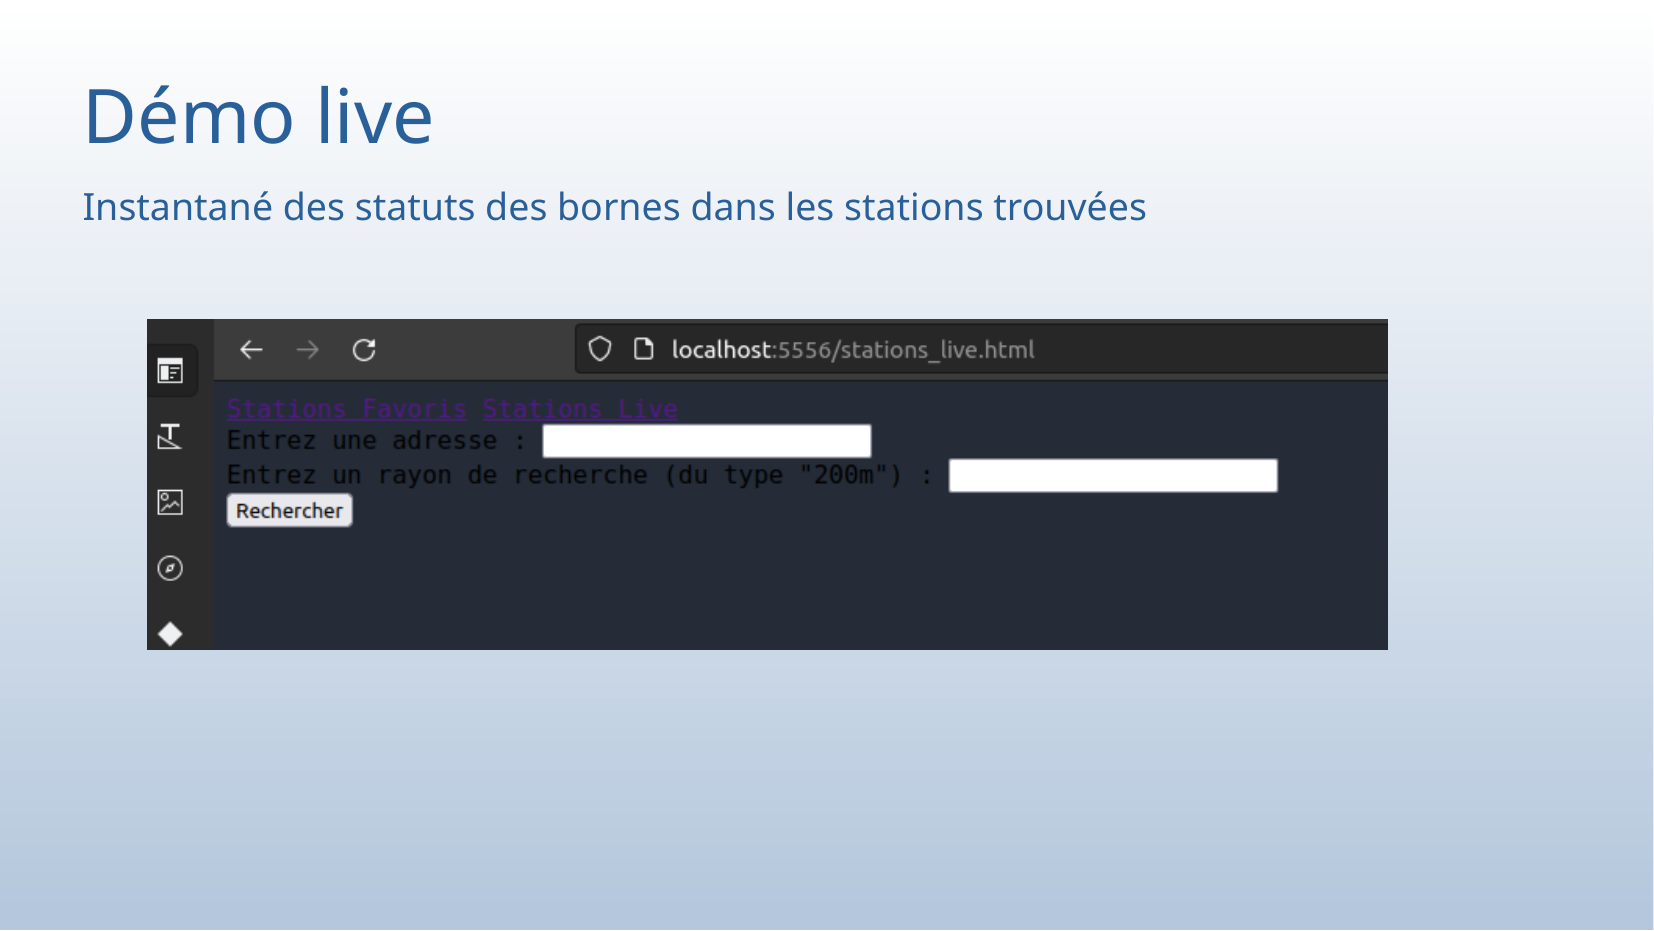

# Démo live
Instantané des statuts des bornes dans les stations trouvées